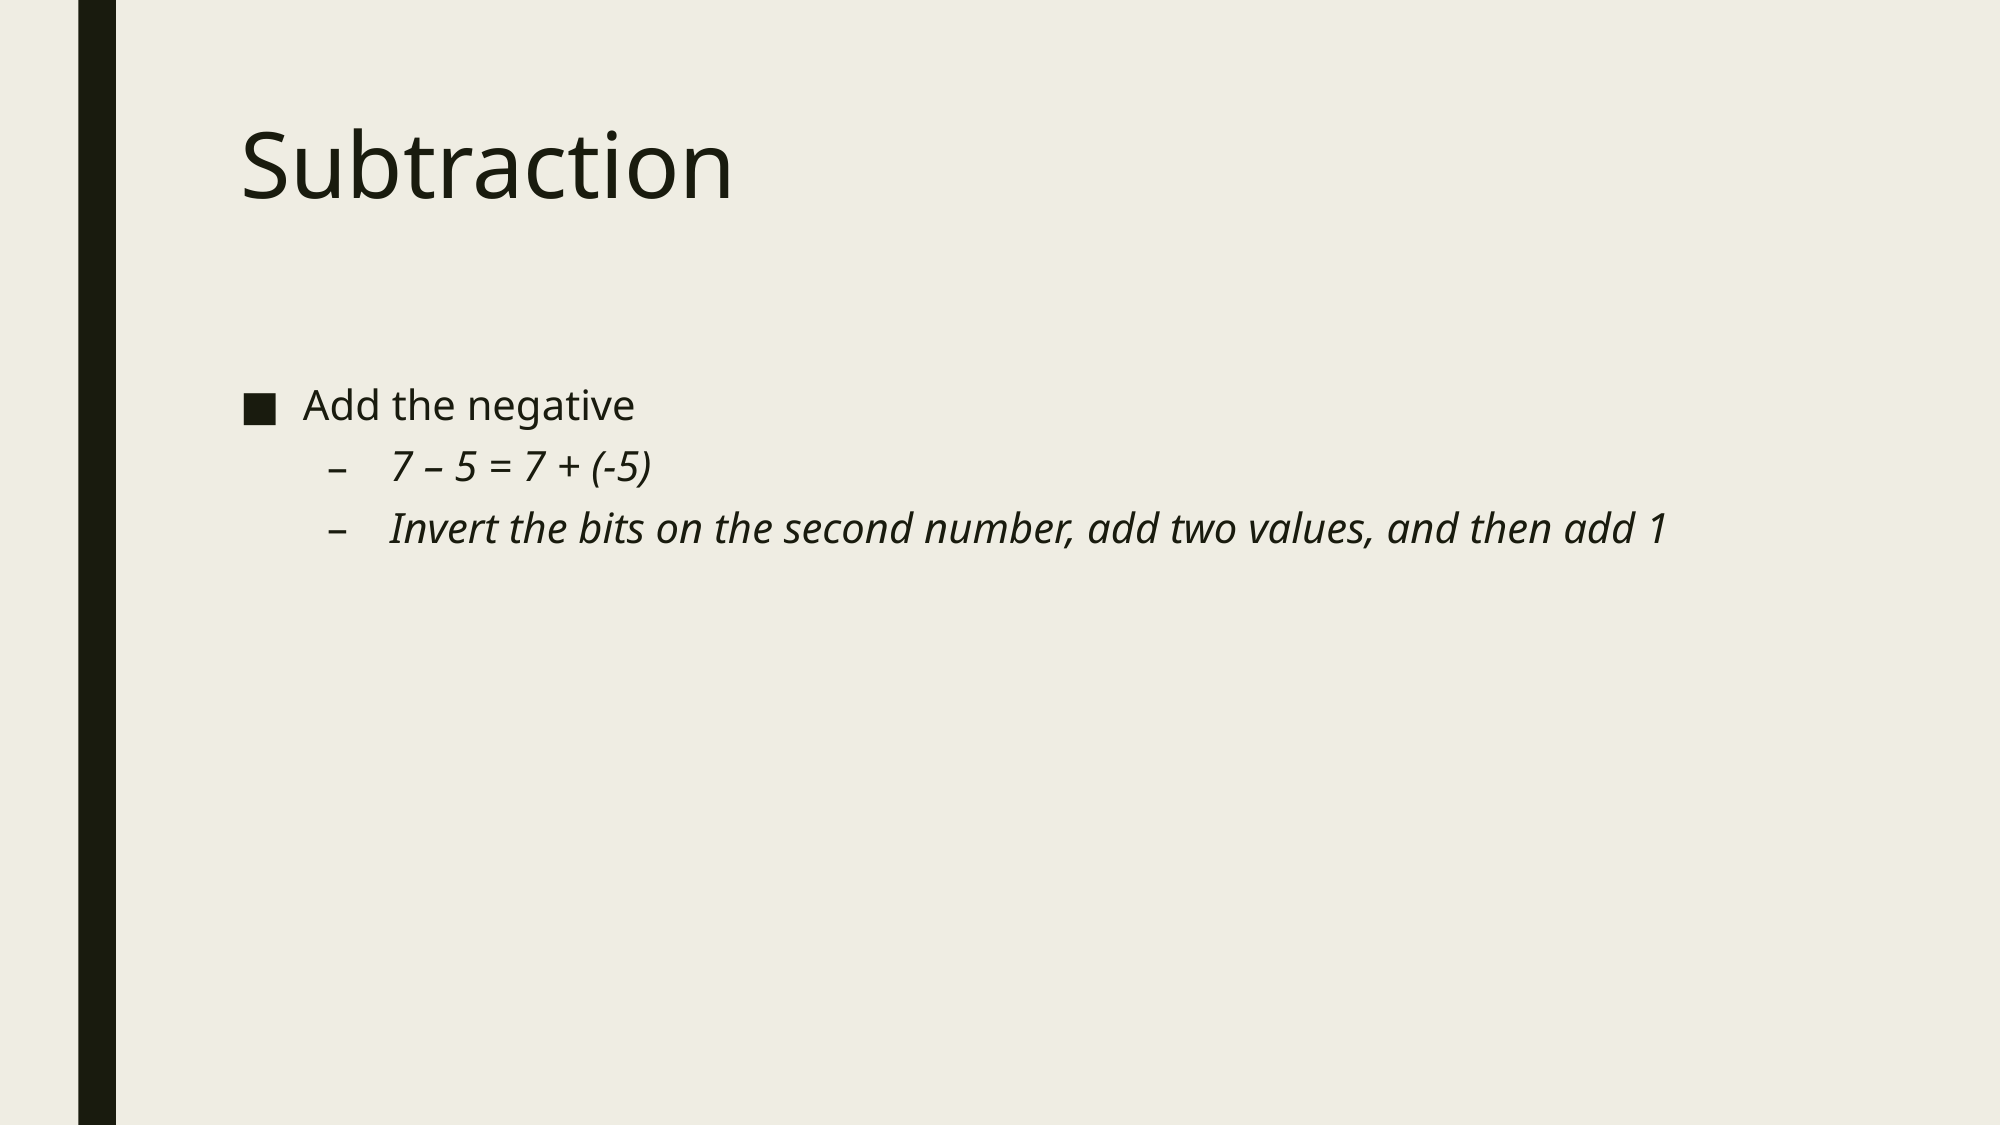

# Subtraction
Add the negative
7 – 5 = 7 + (-5)
Invert the bits on the second number, add two values, and then add 1